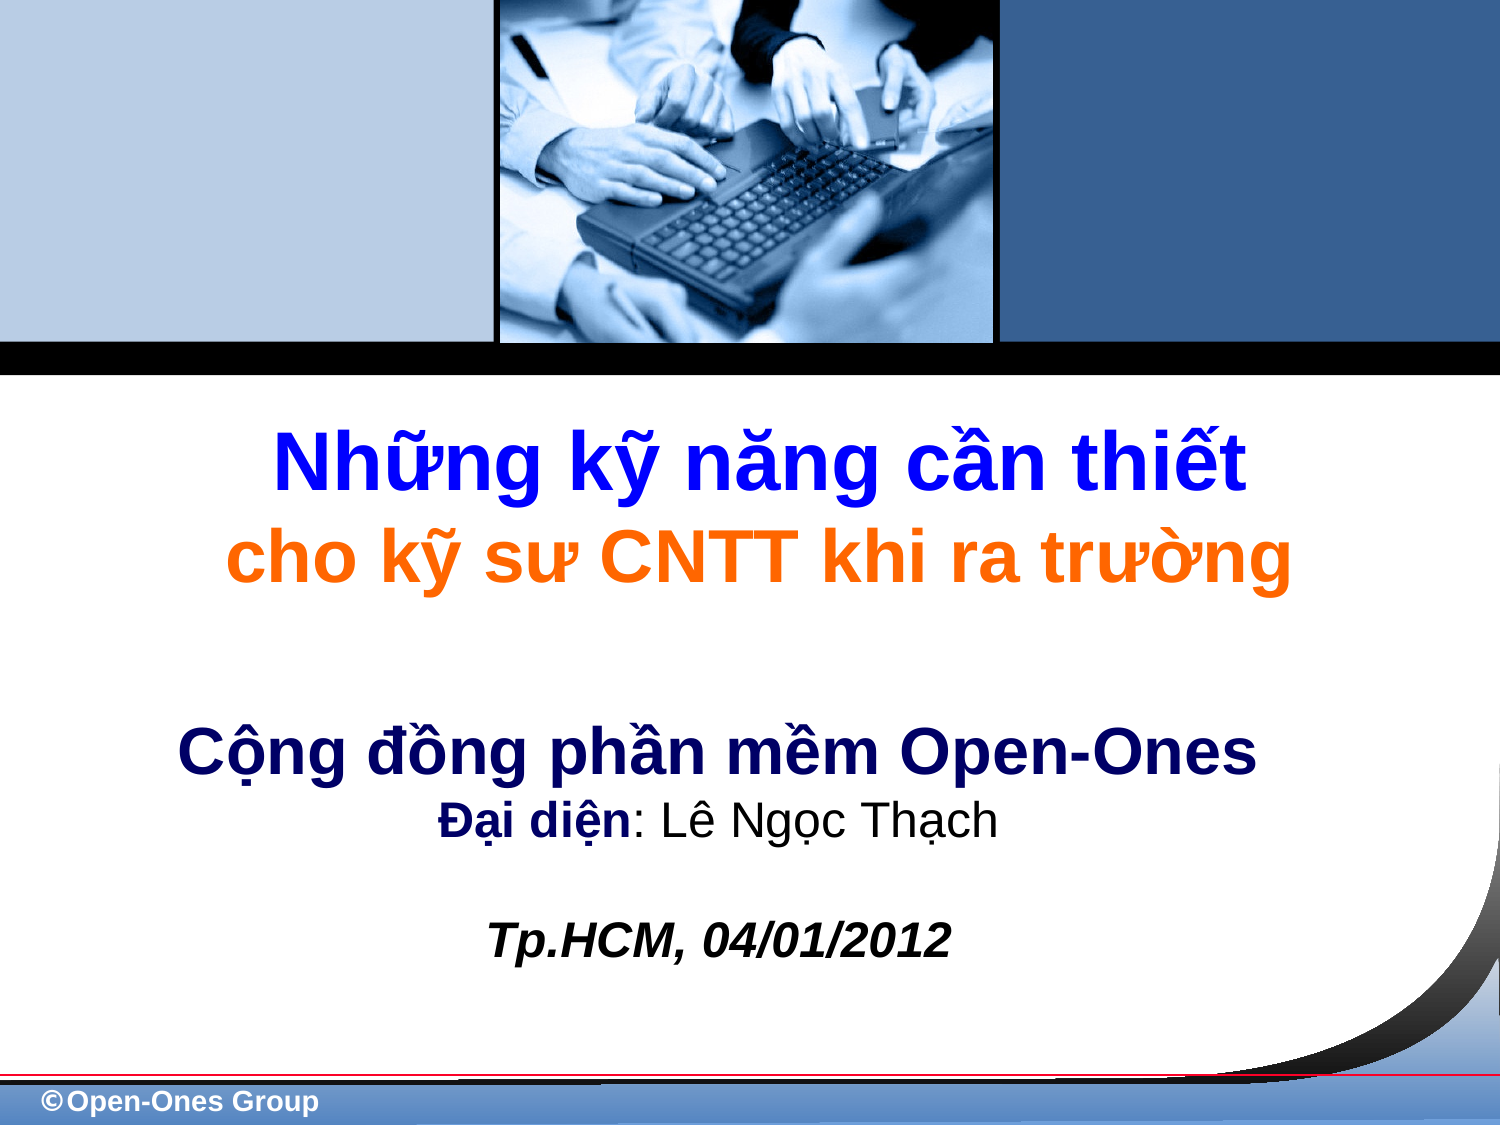

Những kỹ năng cần thiết
cho kỹ sư CNTT khi ra trường
Cộng đồng phần mềm Open-Ones
Đại diện: Lê Ngọc Thạch
Tp.HCM, 04/01/2012